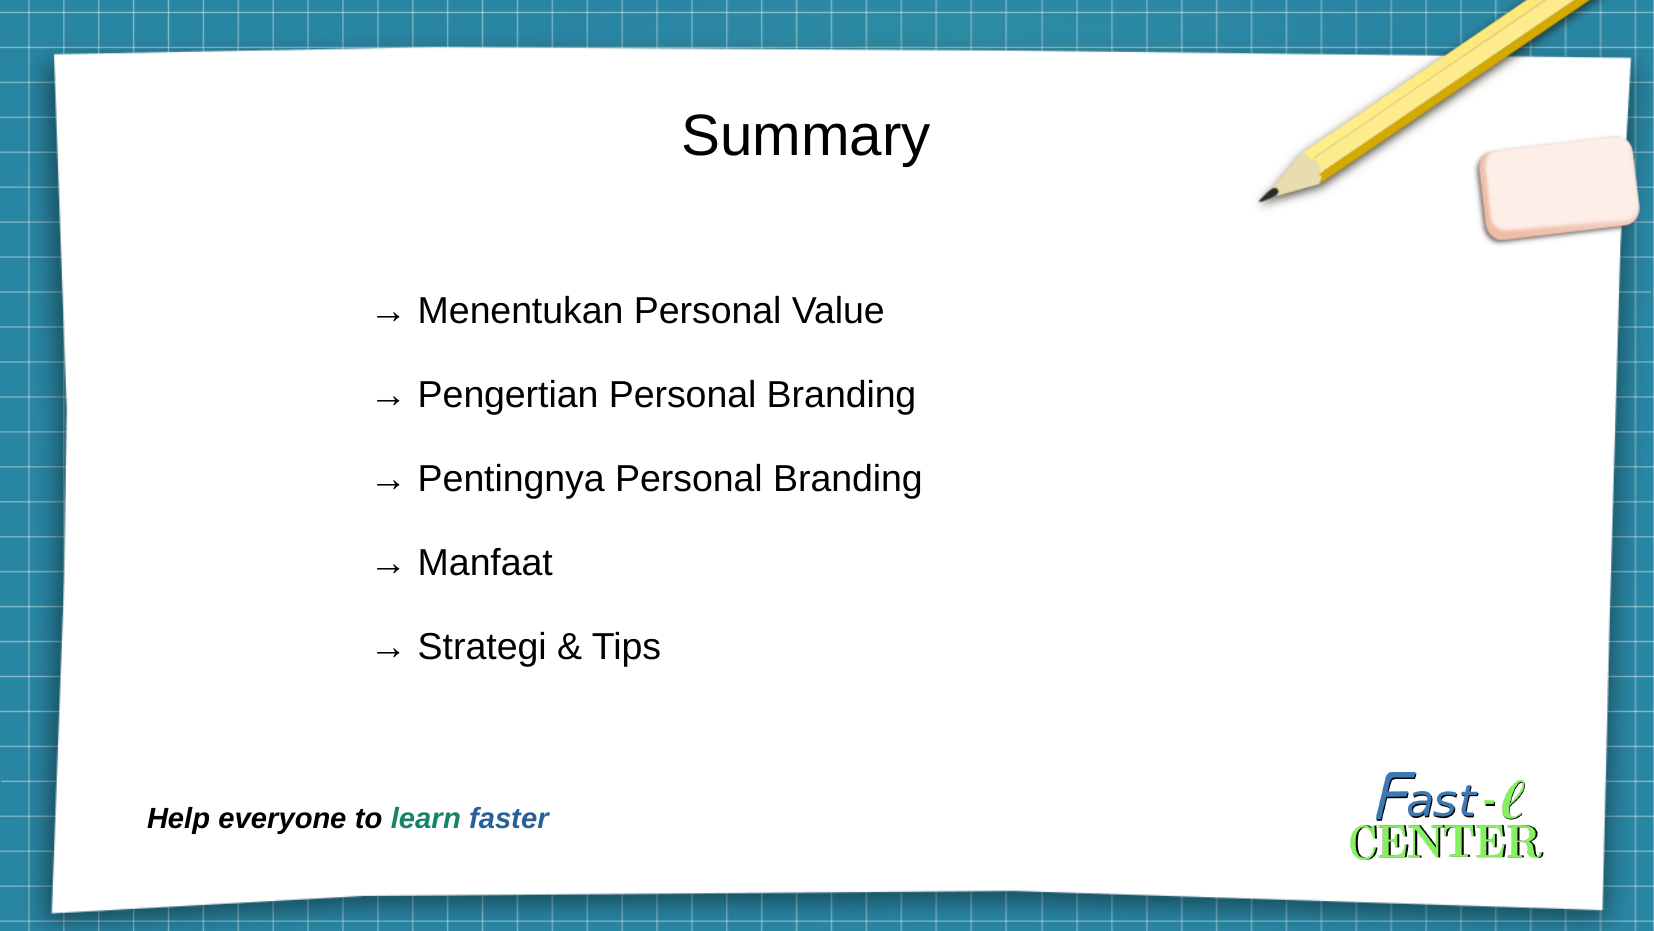

# Summary
→ Menentukan Personal Value
→ Pengertian Personal Branding
→ Pentingnya Personal Branding
→ Manfaat
→ Strategi & Tips
Help everyone to learn faster